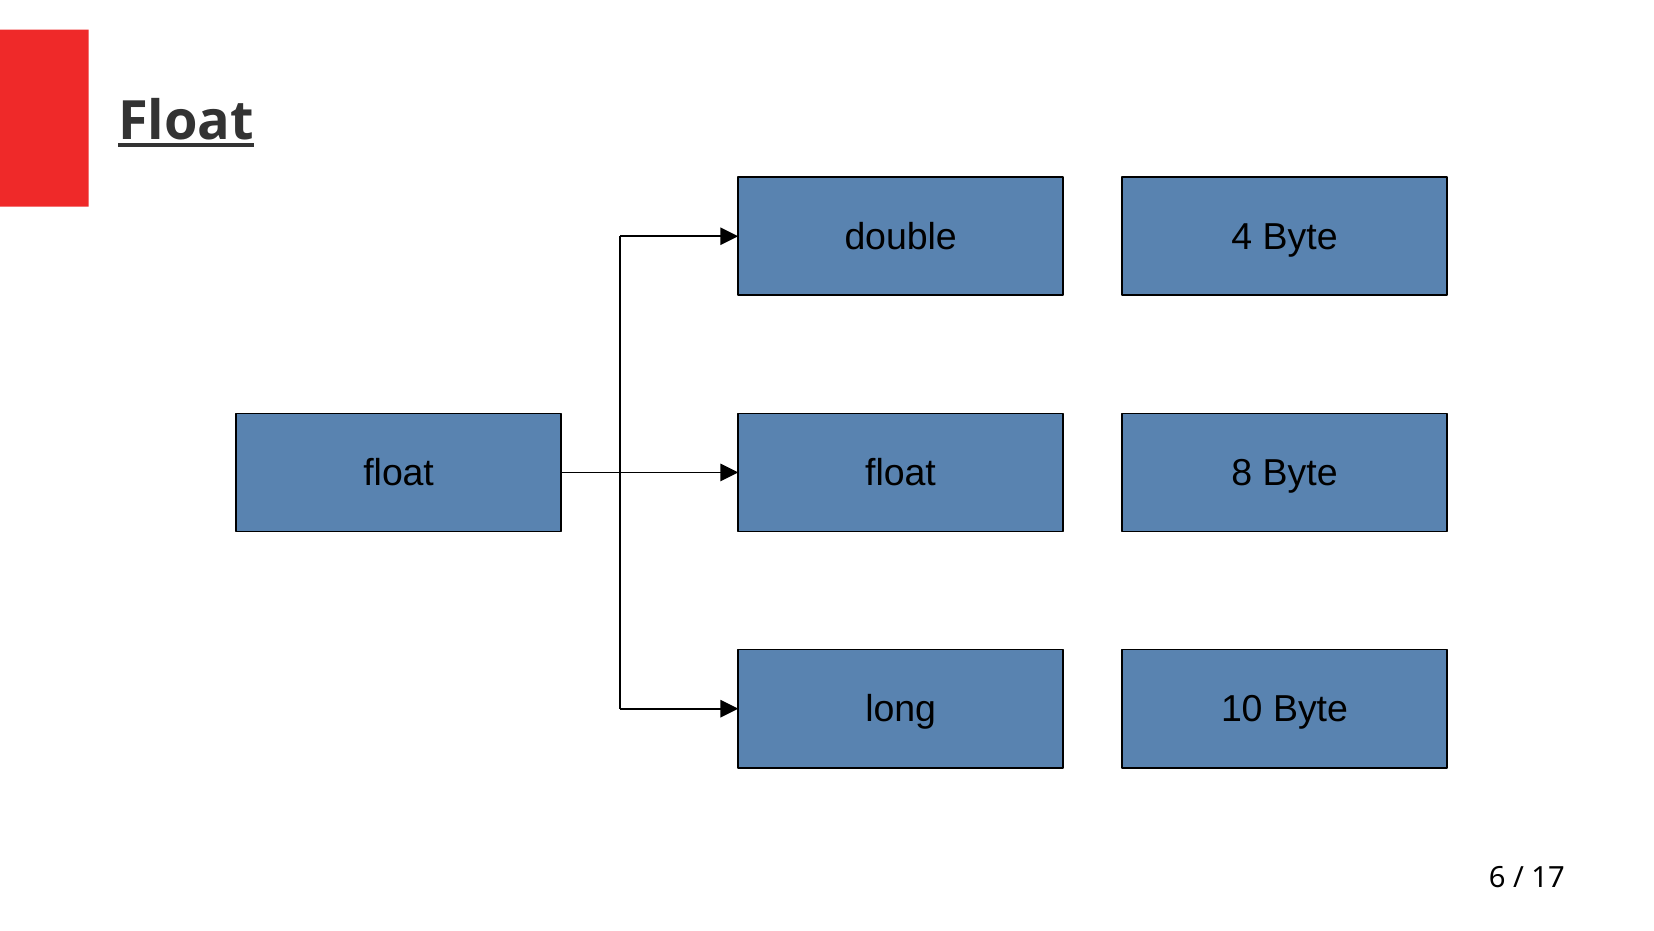

# Float
double
4 Byte
float
float
8 Byte
long
10 Byte
6